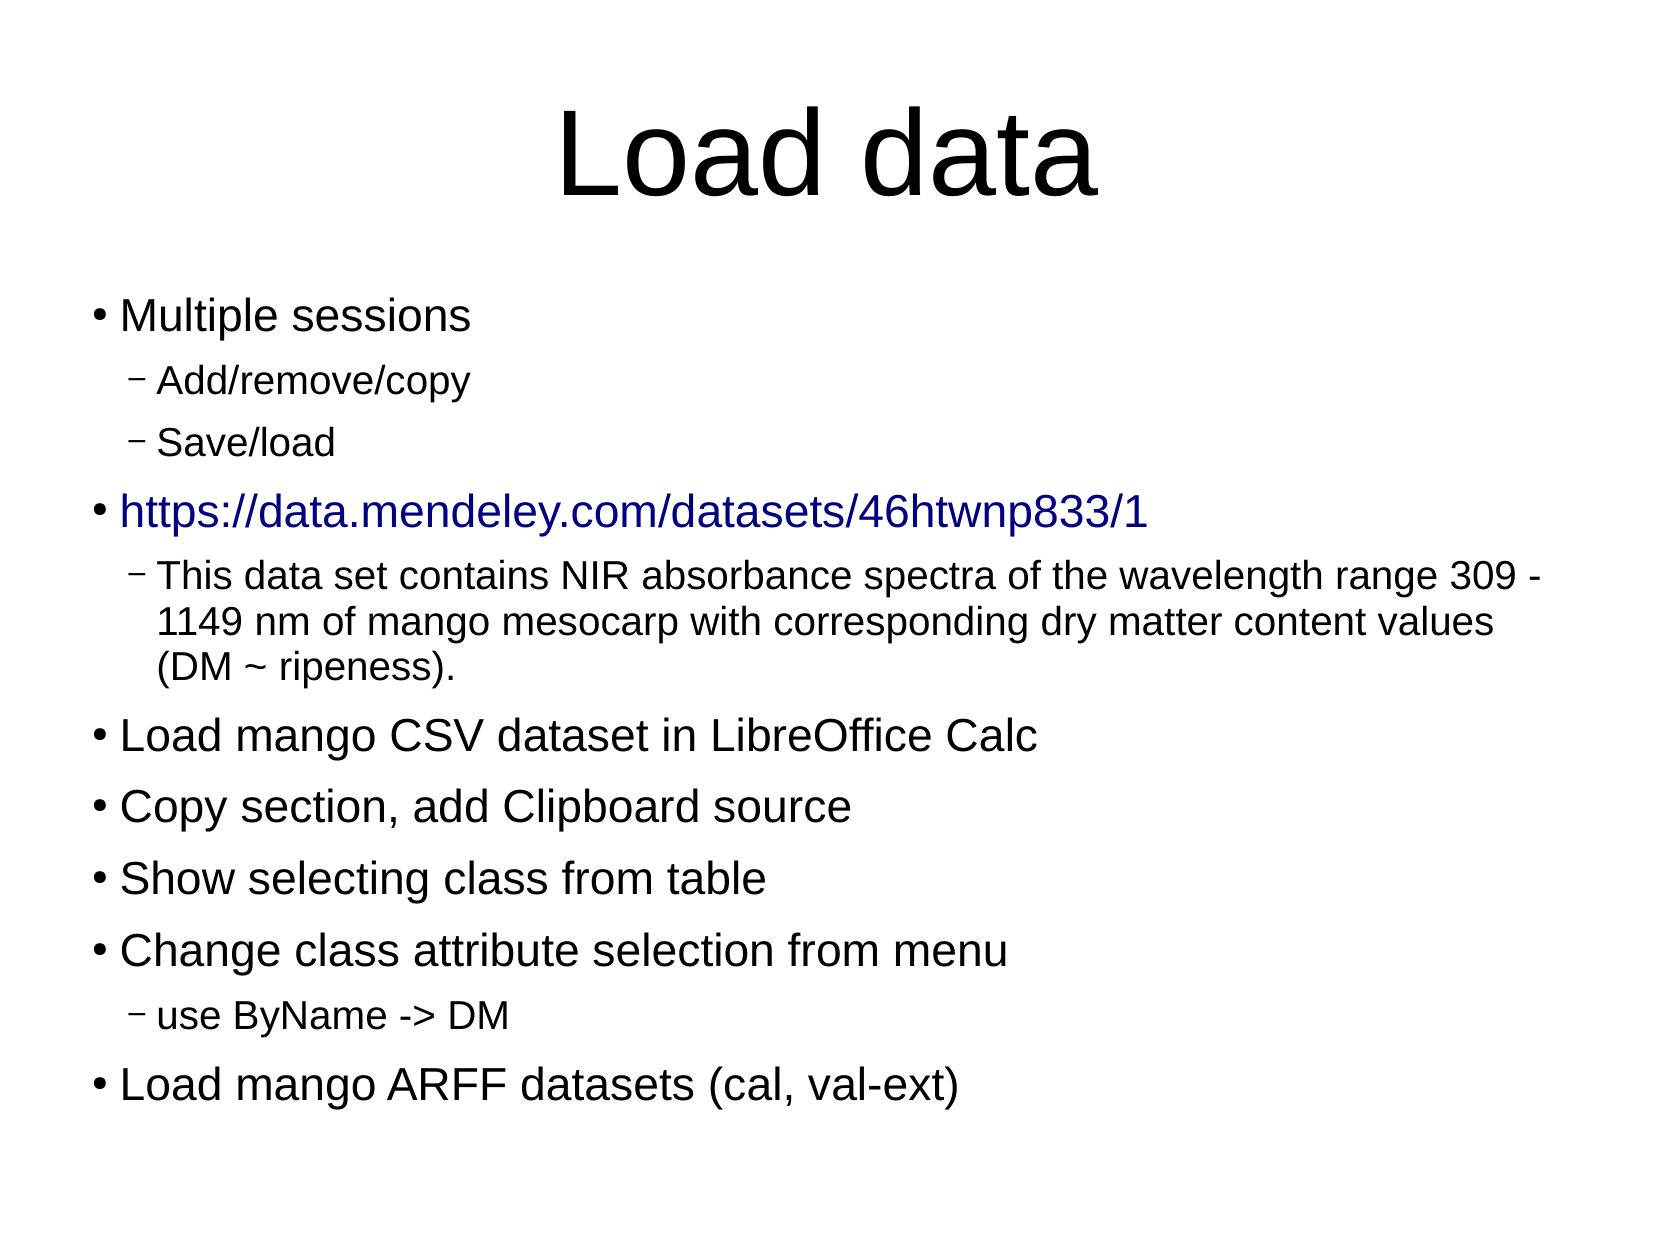

# Load data
Multiple sessions
Add/remove/copy
Save/load
https://data.mendeley.com/datasets/46htwnp833/1
This data set contains NIR absorbance spectra of the wavelength range 309 - 1149 nm of mango mesocarp with corresponding dry matter content values (DM ~ ripeness).
Load mango CSV dataset in LibreOffice Calc
Copy section, add Clipboard source
Show selecting class from table
Change class attribute selection from menu
use ByName -> DM
Load mango ARFF datasets (cal, val-ext)